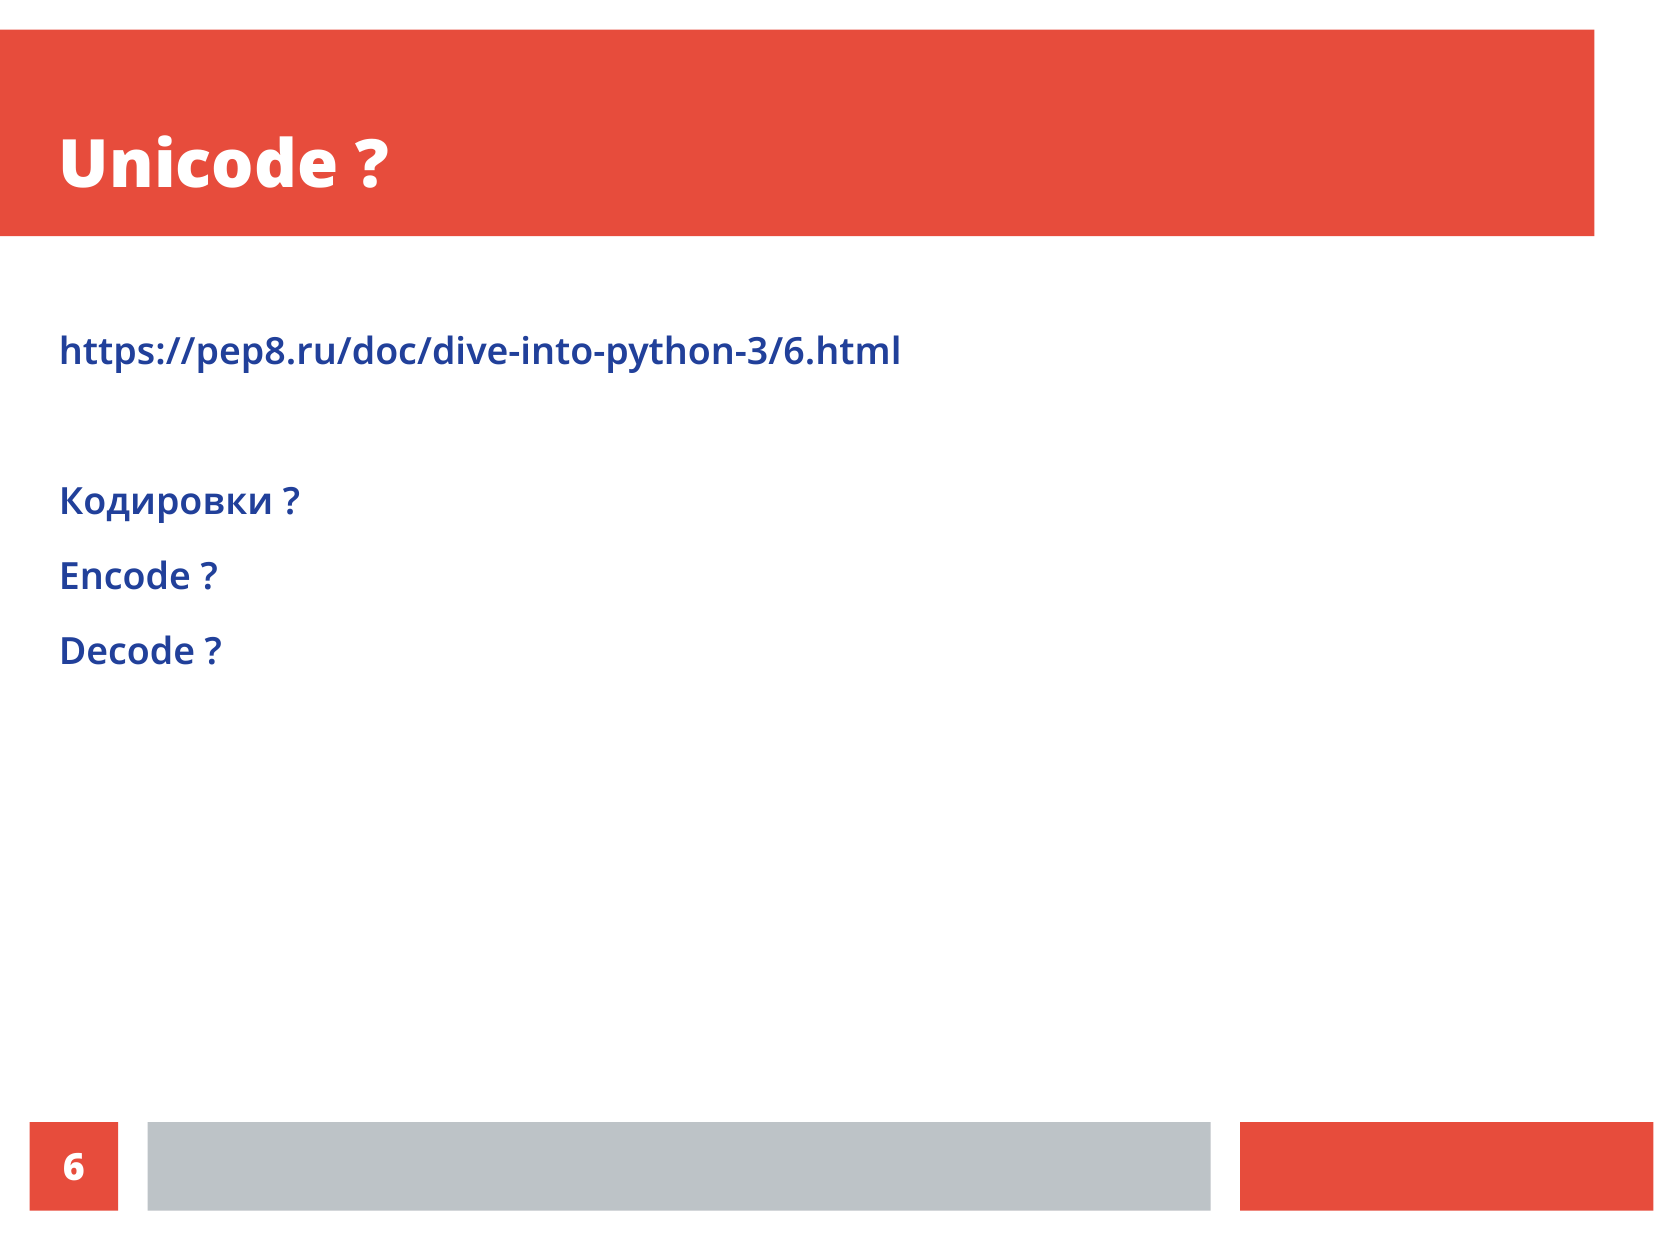

# Unicode ?
https://pep8.ru/doc/dive-into-python-3/6.html
Кодировки ?
Encode ?
Decode ?
6